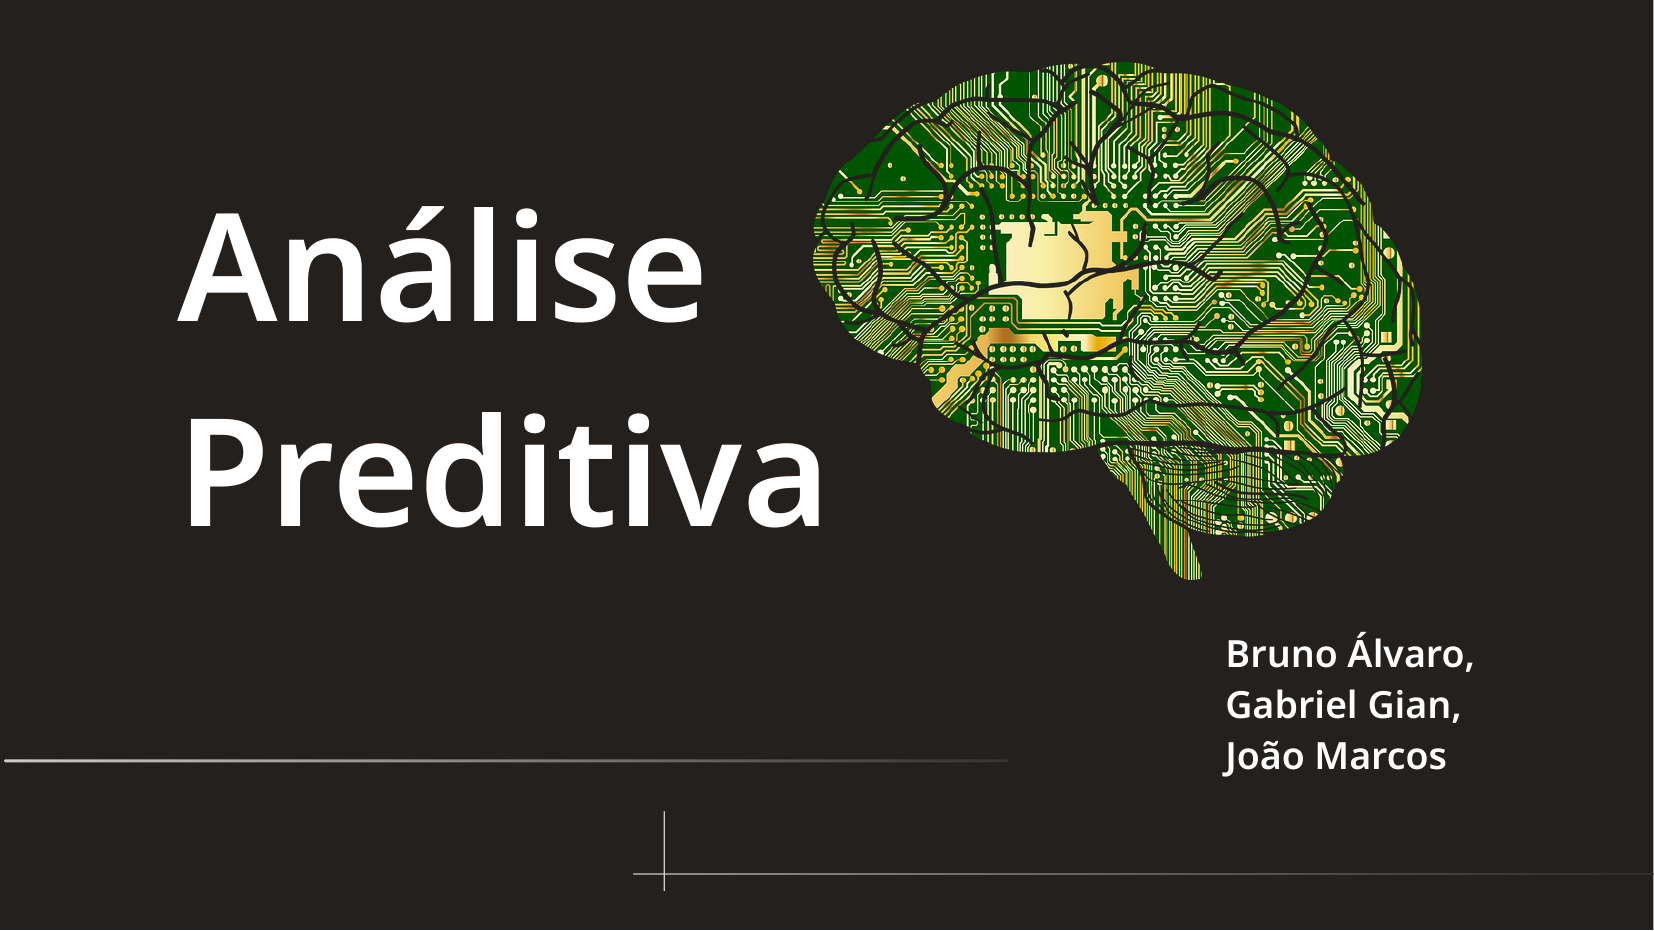

# Análise Preditiva
Bruno Álvaro,
Gabriel Gian,
João Marcos